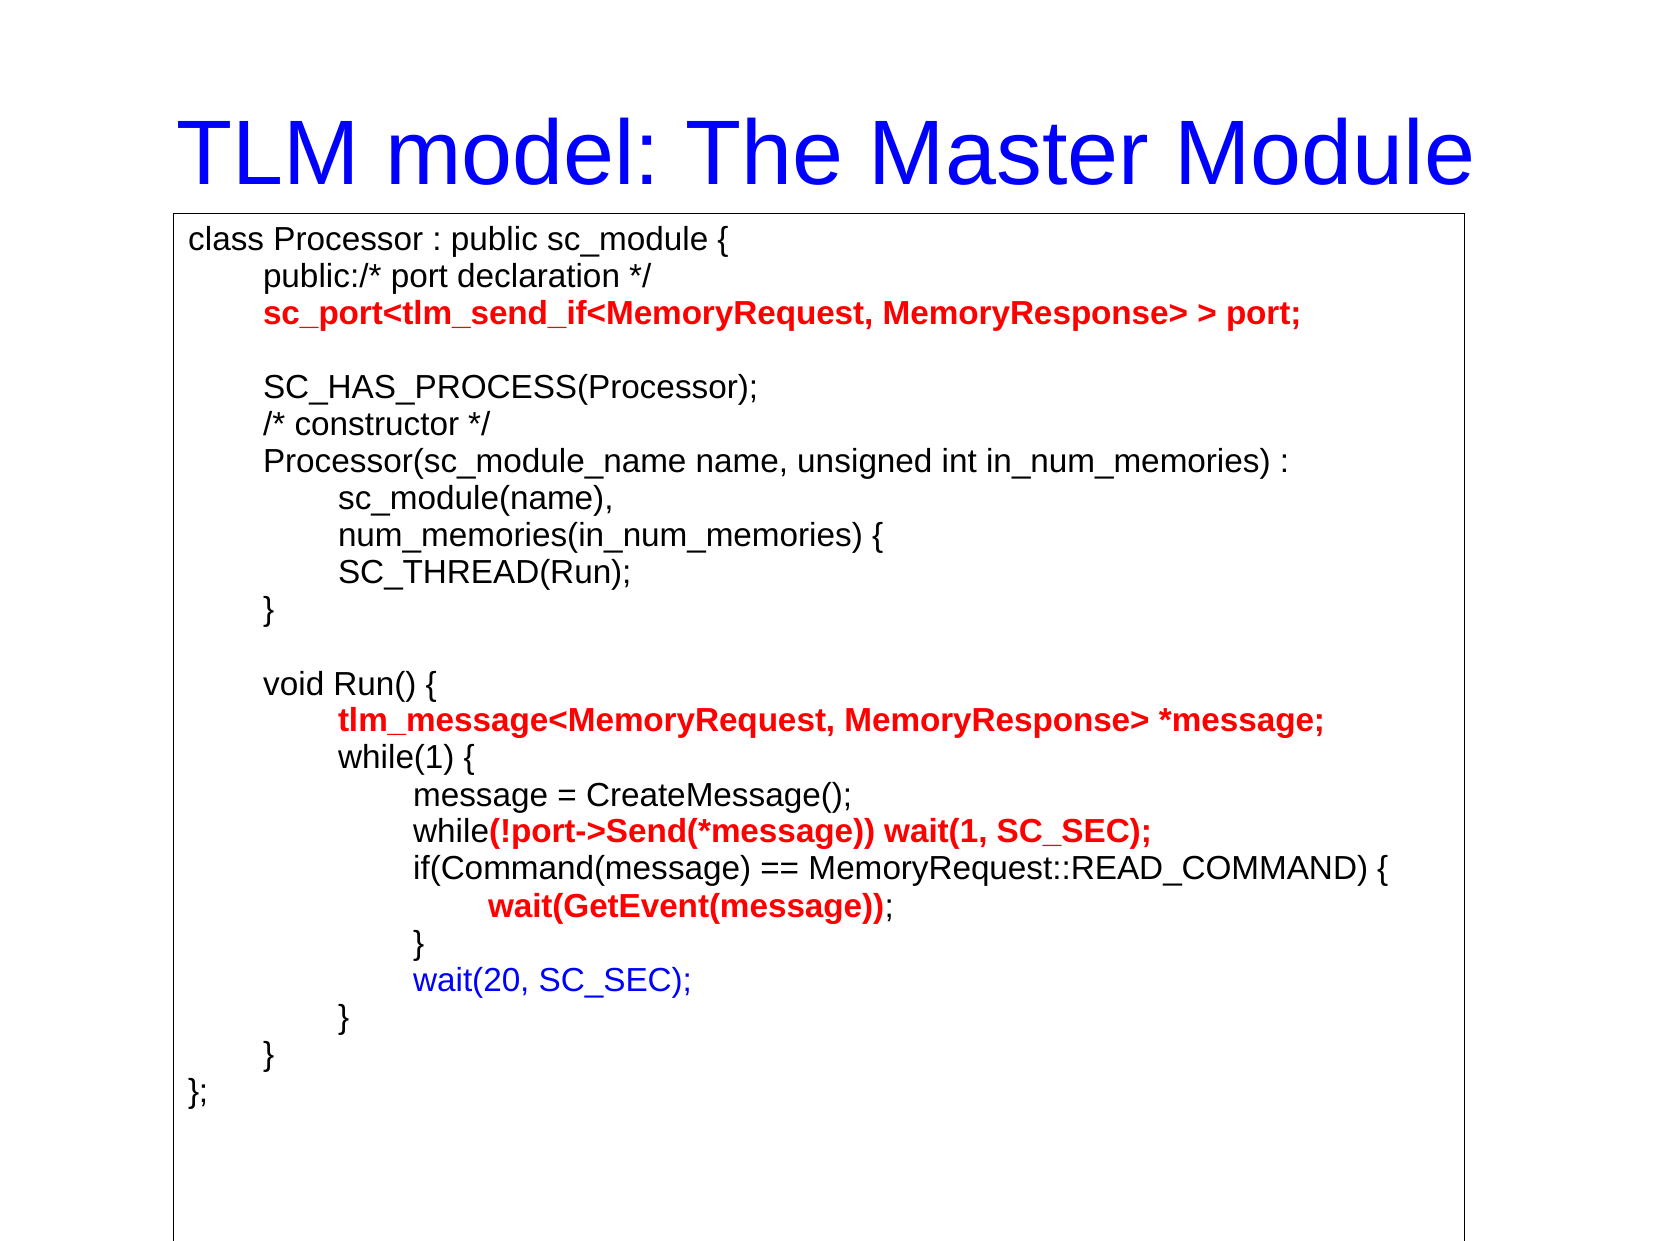

# TLM model: The Master Module
class Processor : public sc_module {
	public:/* port declaration */
	sc_port<tlm_send_if<MemoryRequest, MemoryResponse> > port;
	SC_HAS_PROCESS(Processor);
	/* constructor */
	Processor(sc_module_name name, unsigned int in_num_memories) :
		sc_module(name),
		num_memories(in_num_memories) {
		SC_THREAD(Run);
	}
	void Run() {
		tlm_message<MemoryRequest, MemoryResponse> *message;
		while(1) {
			message = CreateMessage();
			while(!port->Send(*message)) wait(1, SC_SEC);
			if(Command(message) == MemoryRequest::READ_COMMAND) {
				wait(GetEvent(message));
			}
			wait(20, SC_SEC);
		}
	}
};